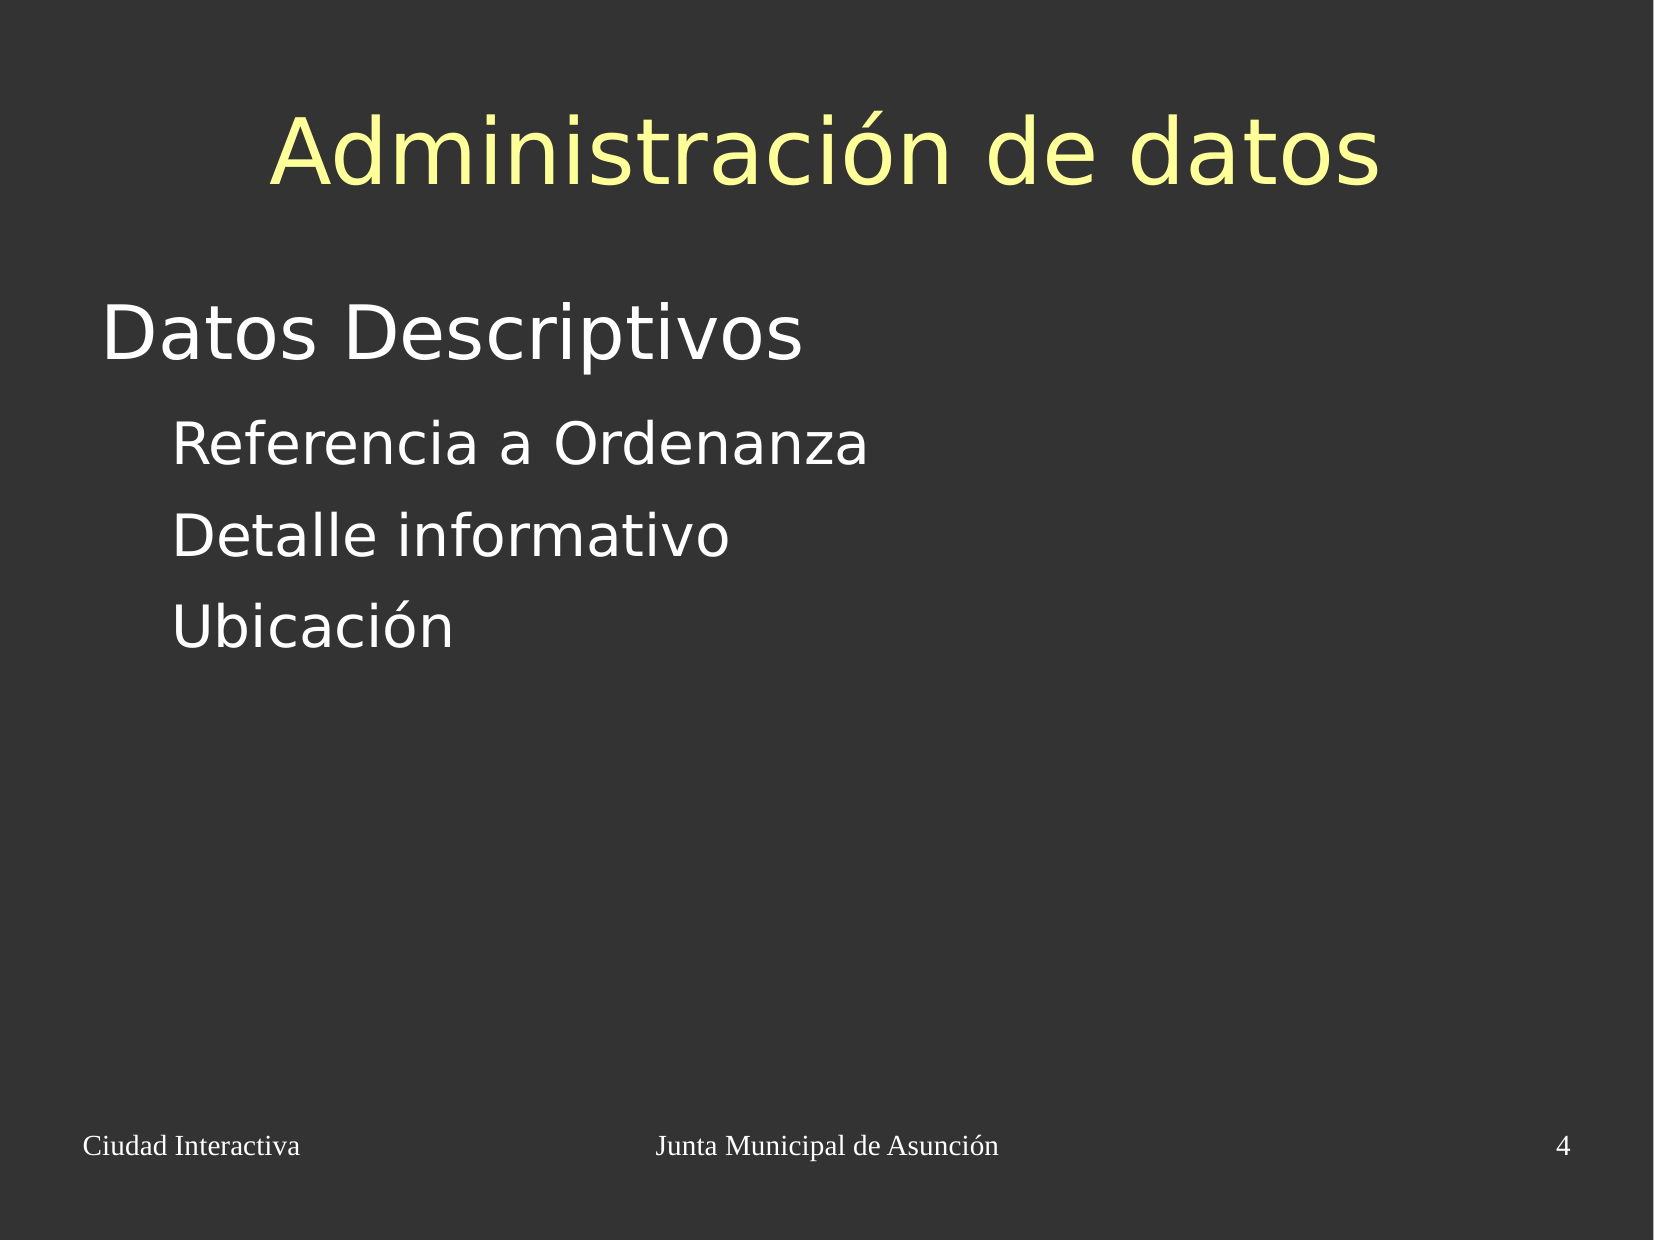

# Administración de datos
Datos Descriptivos
Referencia a Ordenanza
Detalle informativo
Ubicación
Ciudad Interactiva
Junta Municipal de Asunción
4